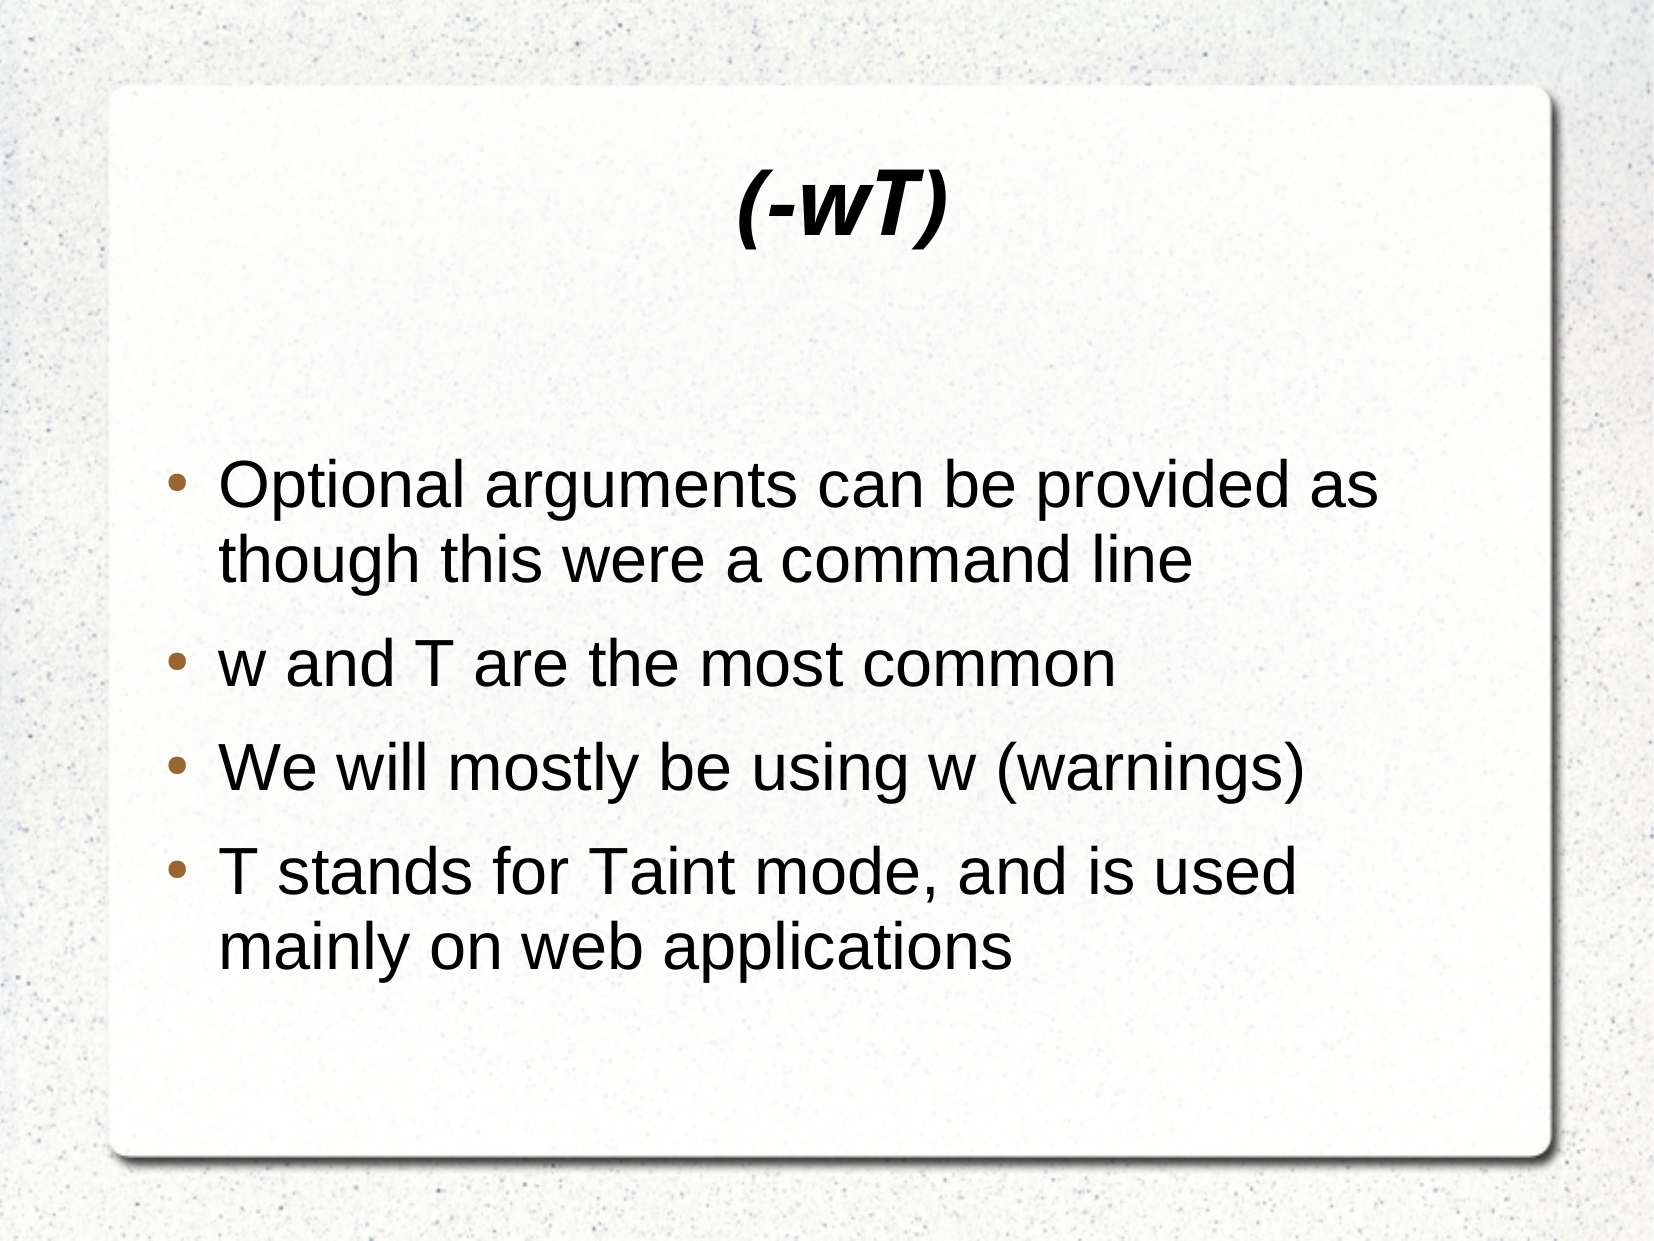

# (-wT)
Optional arguments can be provided as though this were a command line
w and T are the most common
We will mostly be using w (warnings)
T stands for Taint mode, and is used mainly on web applications